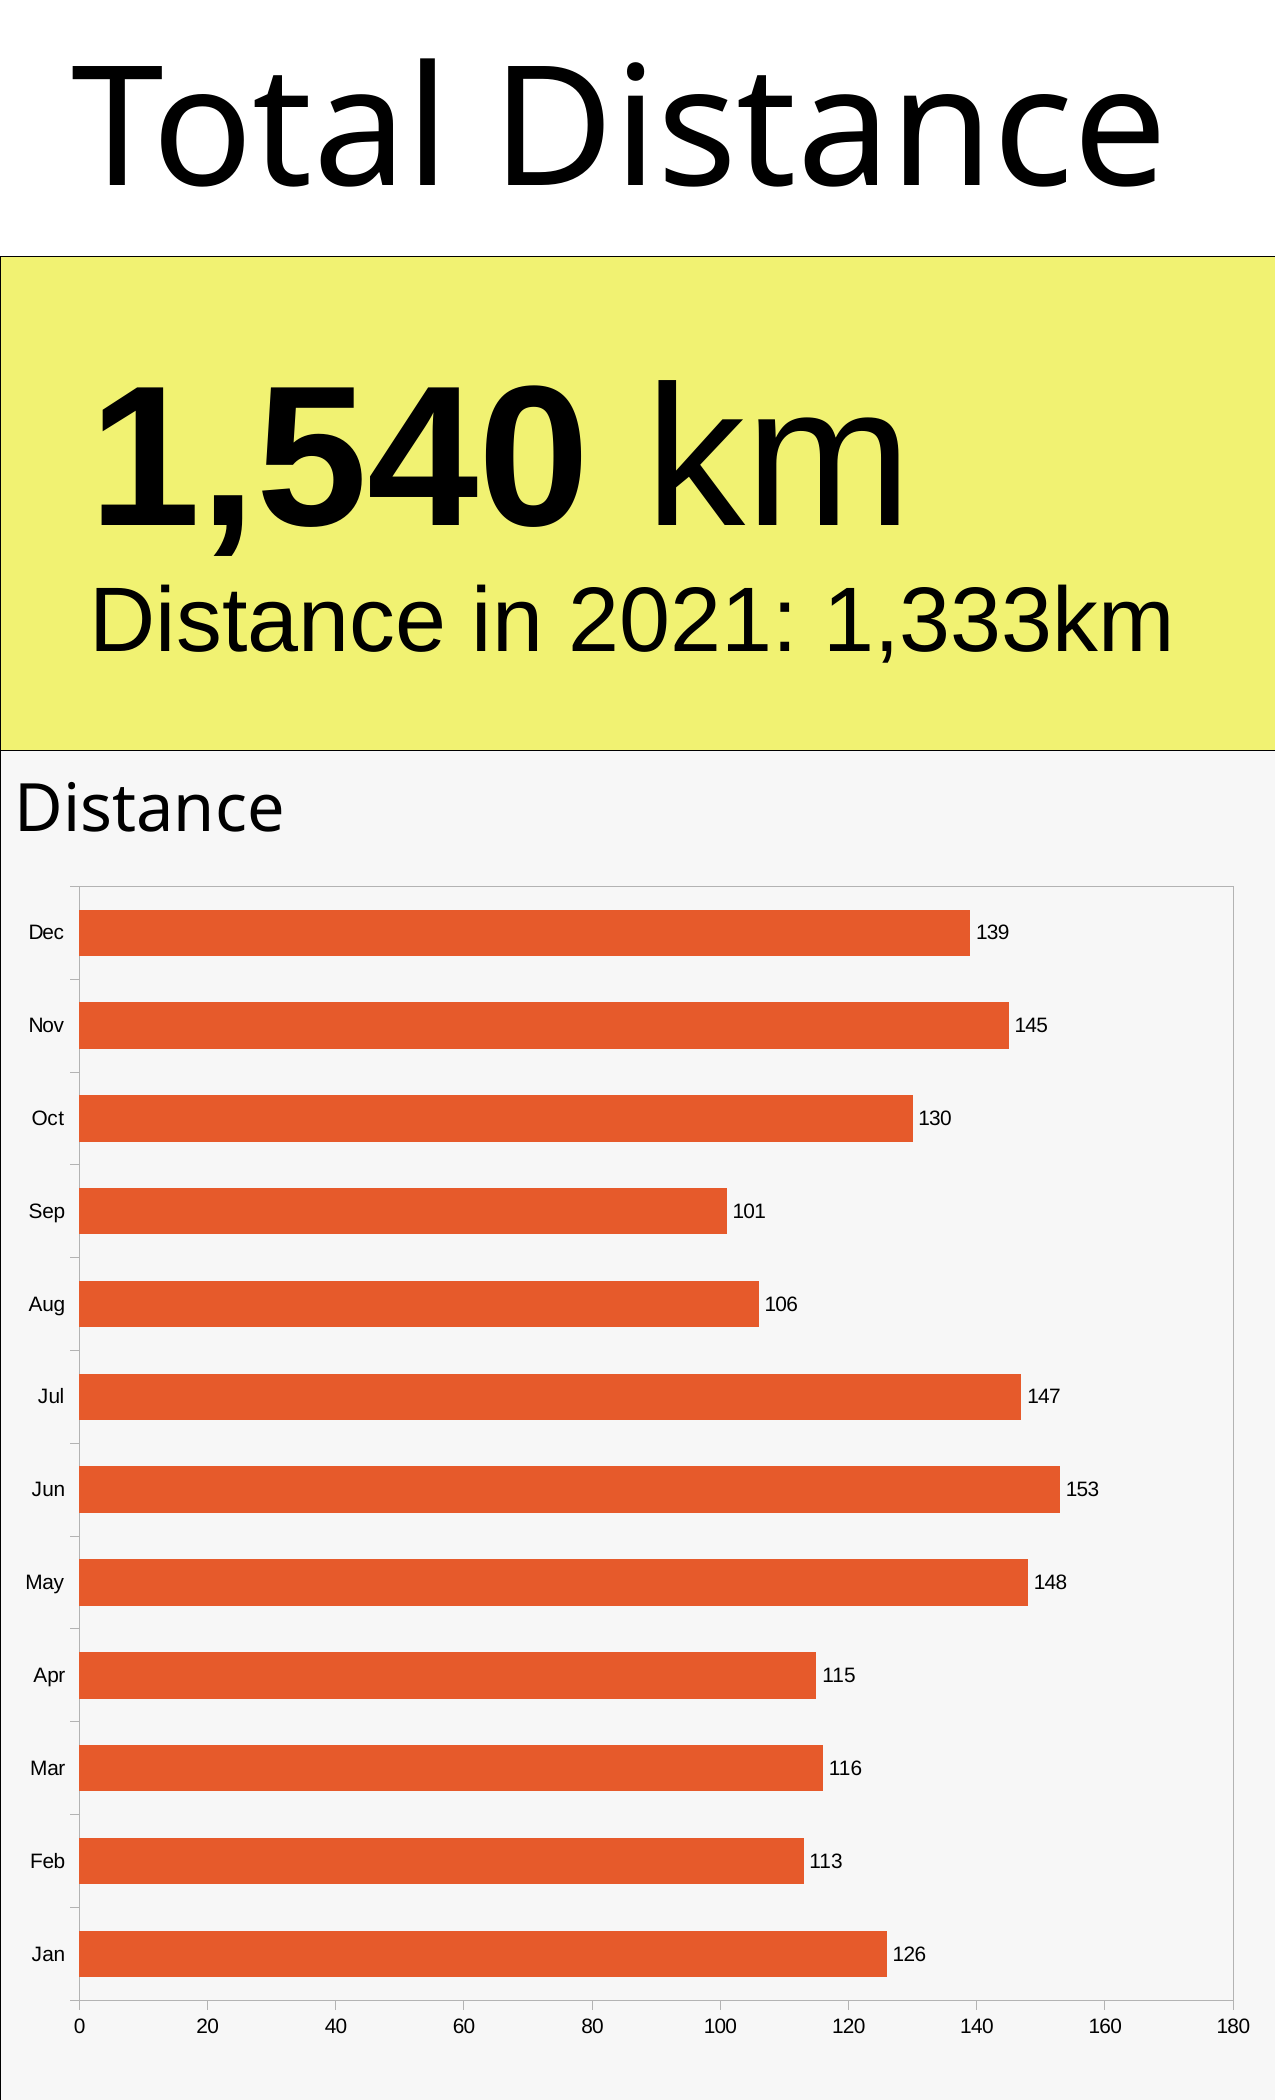

Total Distance
1,540 km
Distance in 2021: 1,333km
Distance
### Chart
| Category | Column 1 |
|---|---|
| Jan | 126.0 |
| Feb | 113.0 |
| Mar | 116.0 |
| Apr | 115.0 |
| May | 148.0 |
| Jun | 153.0 |
| Jul | 147.0 |
| Aug | 106.0 |
| Sep | 101.0 |
| Oct | 130.0 |
| Nov | 145.0 |
| Dec | 139.0 |